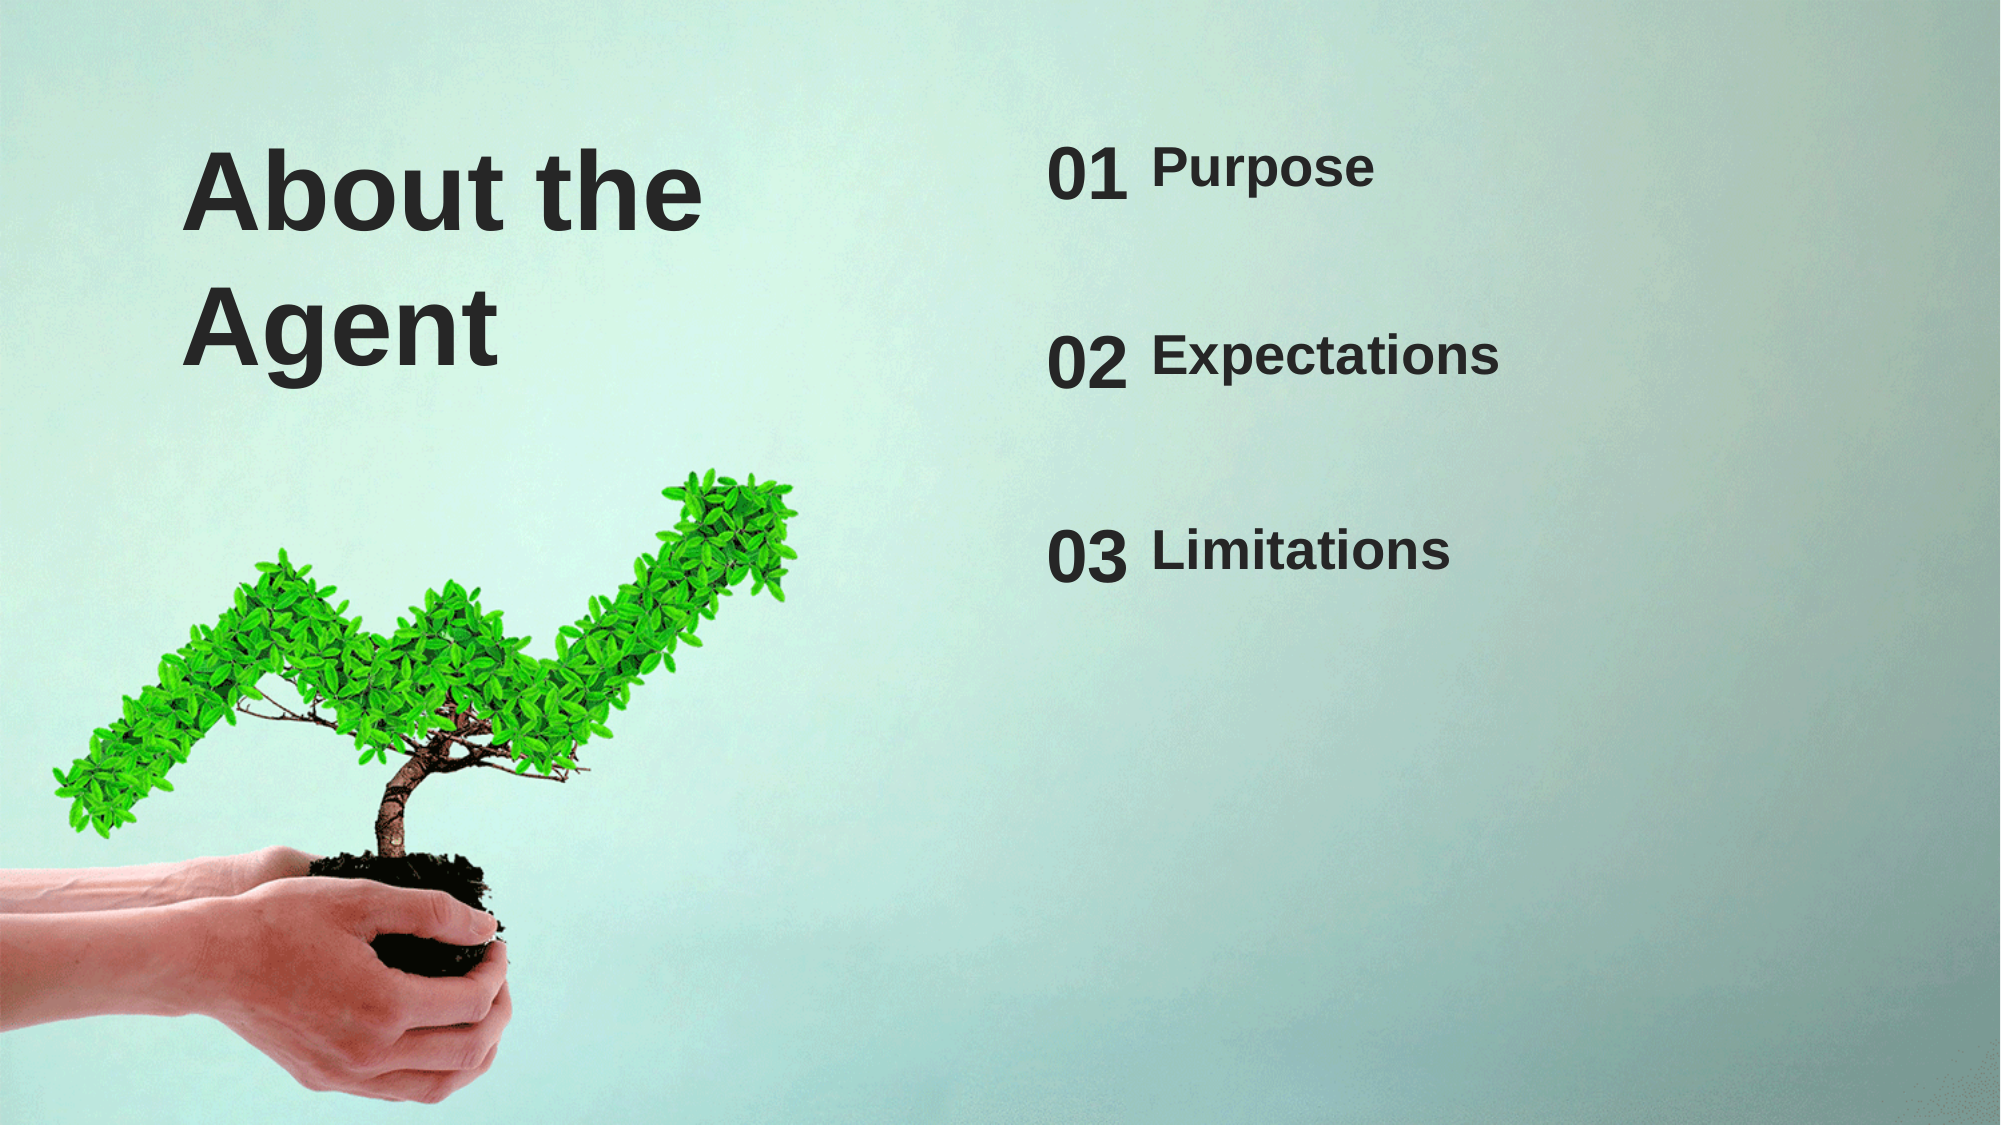

About the Agent
01
Purpose
02
Expectations
03
Limitations